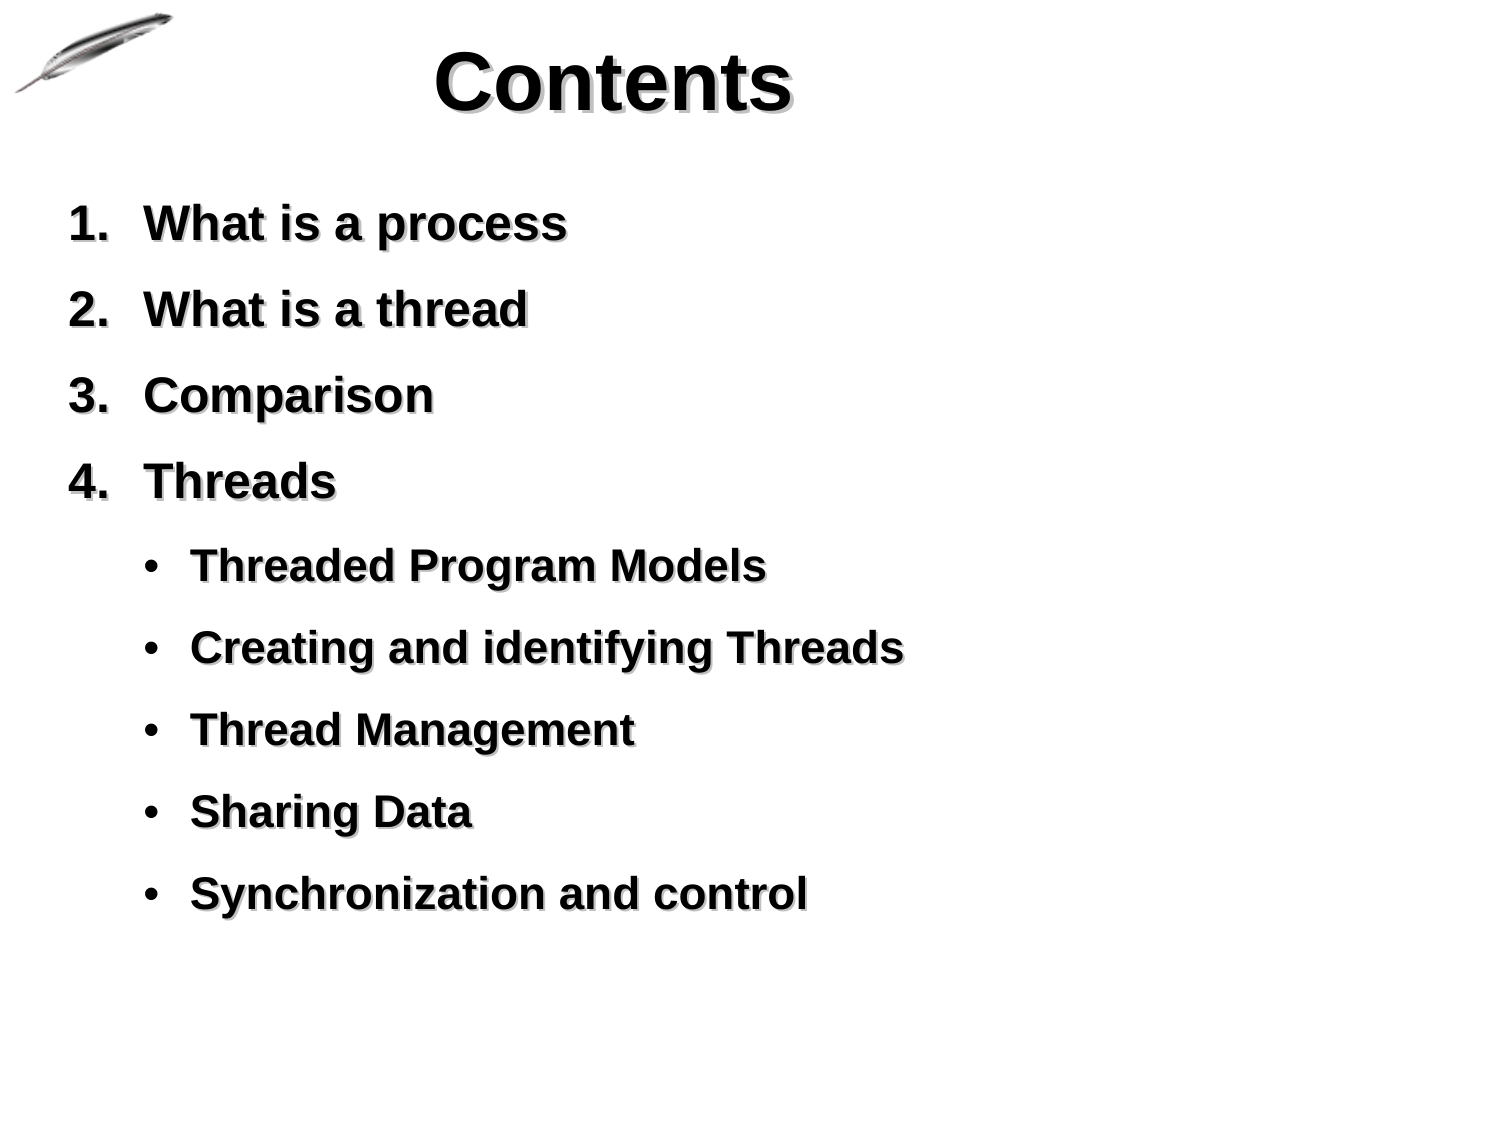

# Contents
What is a process
What is a thread
Comparison
Threads
Threaded Program Models
Creating and identifying Threads
Thread Management
Sharing Data
Synchronization and control